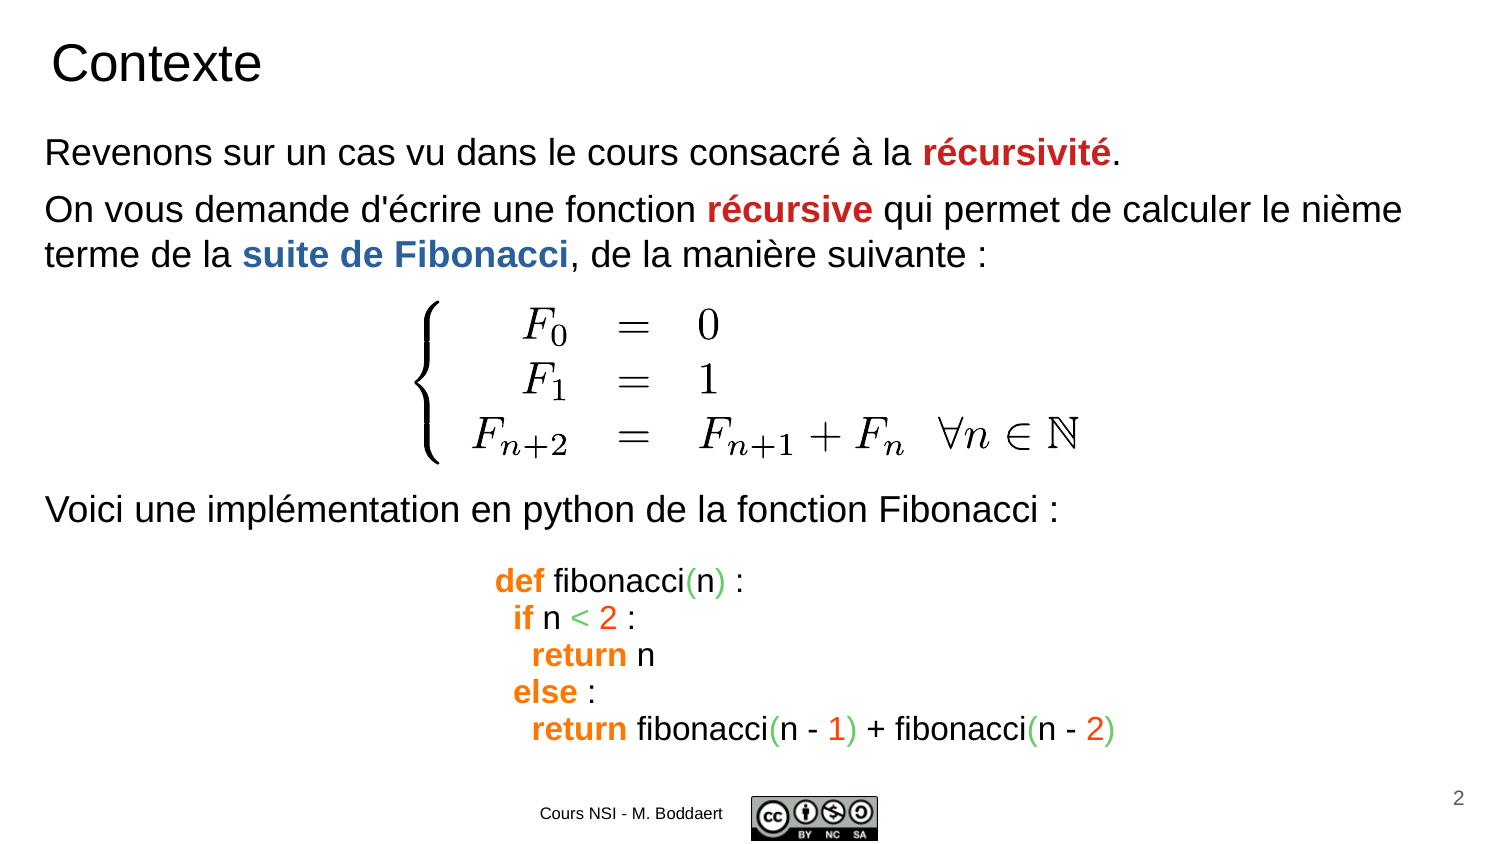

# Contexte
Revenons sur un cas vu dans le cours consacré à la récursivité.
On vous demande d'écrire une fonction récursive qui permet de calculer le nième terme de la suite de Fibonacci, de la manière suivante :
Voici une implémentation en python de la fonction Fibonacci :
			def fibonacci(n) :
			 if n < 2 :
			 return n
			 else :
			 return fibonacci(n - 1) + fibonacci(n - 2)